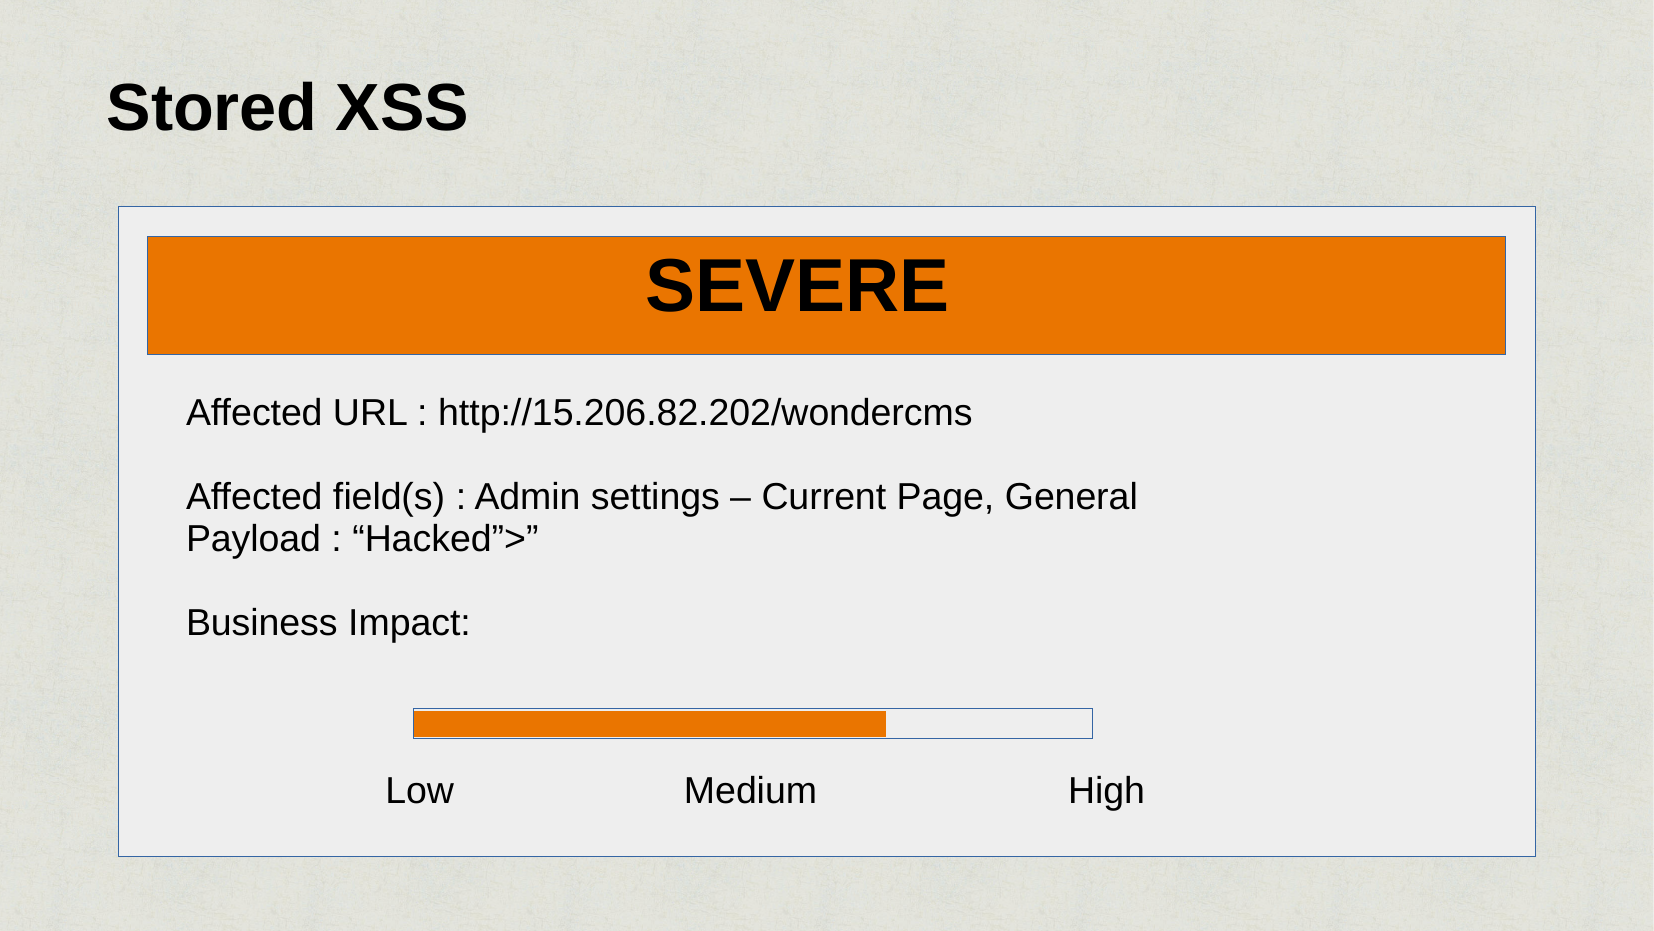

# Stored XSS
SEVERE
Affected URL : http://15.206.82.202/wondercms
Affected field(s) : Admin settings – Current Page, General
Payload : “Hacked”>”
Business Impact:
 Low Medium High